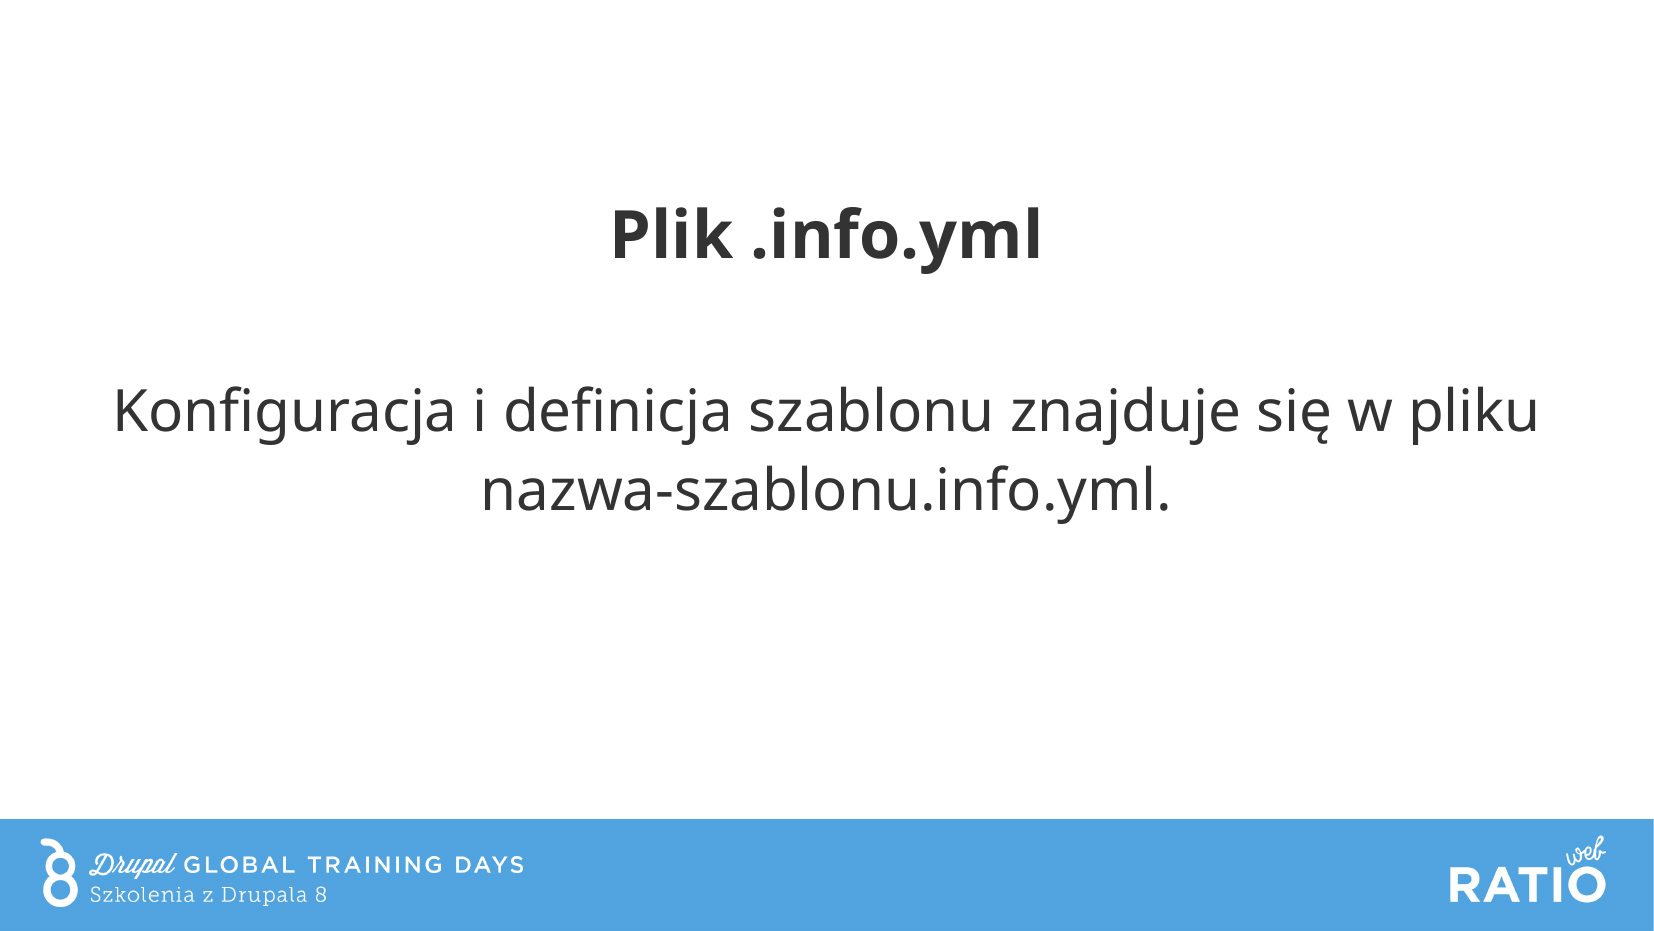

# Plik .info.yml
Konfiguracja i definicja szablonu znajduje się w pliku nazwa-szablonu.info.yml.